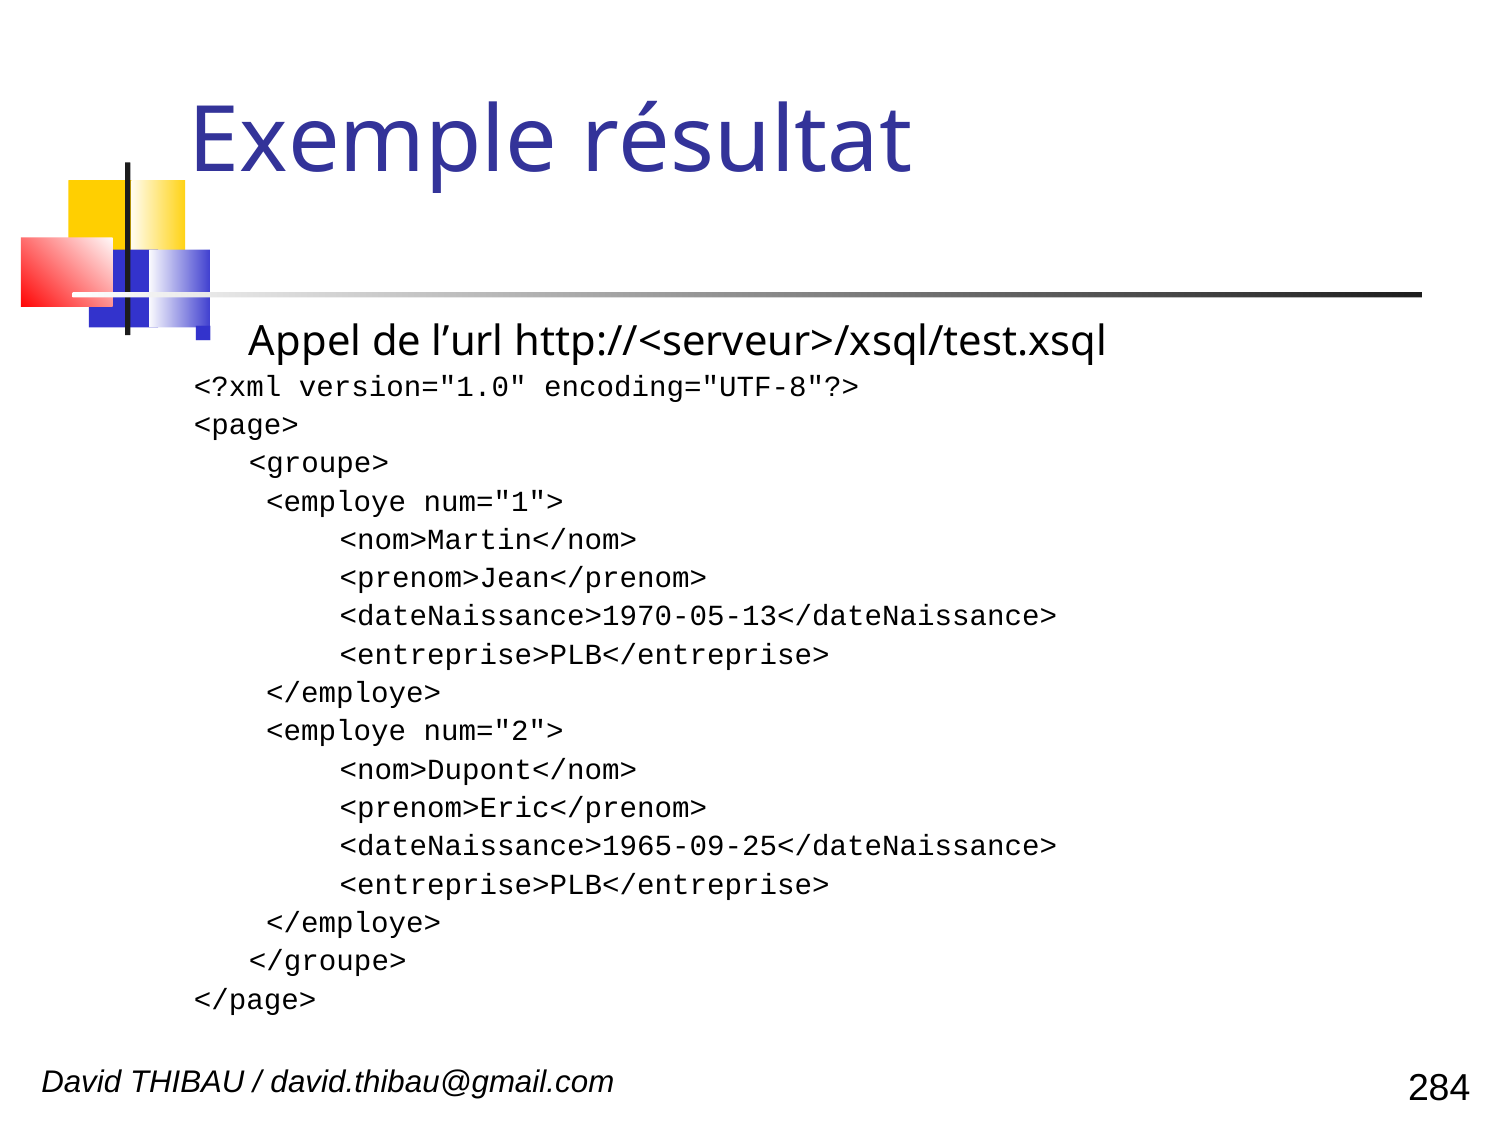

# Exemple résultat
Appel de l’url http://<serveur>/xsql/test.xsql
<?xml version="1.0" encoding="UTF-8"?>
<page>
	<groupe>
		<employe num="1">
			<nom>Martin</nom>
			<prenom>Jean</prenom>
			<dateNaissance>1970-05-13</dateNaissance>
			<entreprise>PLB</entreprise>
		</employe>
		<employe num="2">
			<nom>Dupont</nom>
			<prenom>Eric</prenom>
			<dateNaissance>1965-09-25</dateNaissance>
			<entreprise>PLB</entreprise>
		</employe>
	</groupe>
</page>